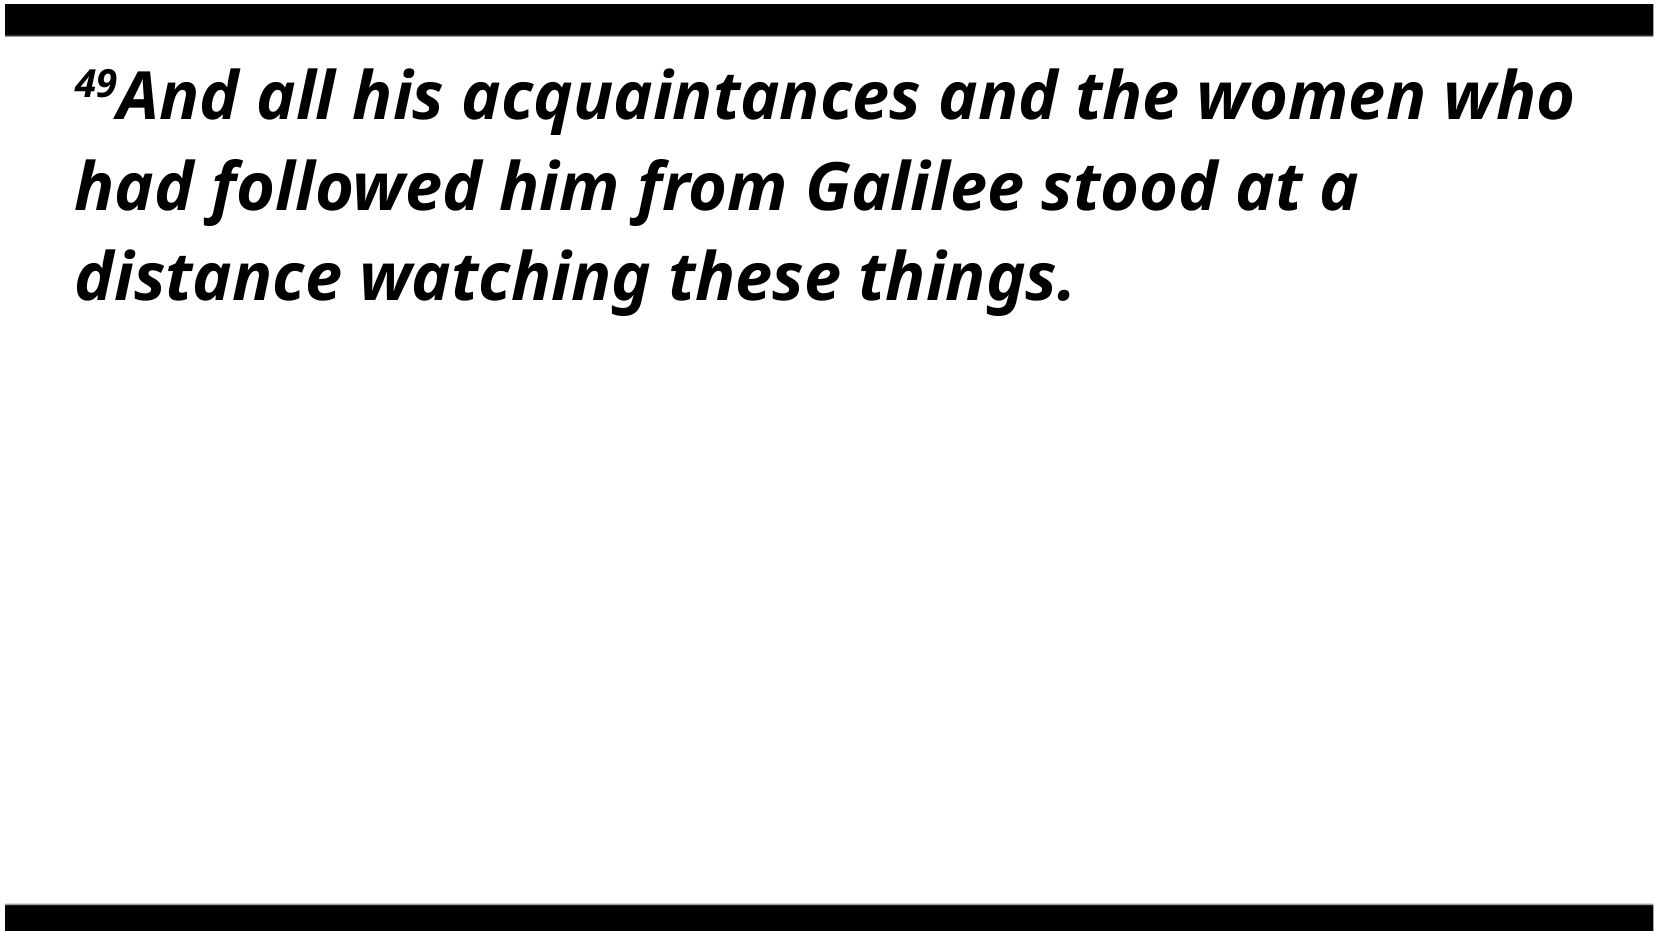

49And all his acquaintances and the women who had followed him from Galilee stood at a distance watching these things.